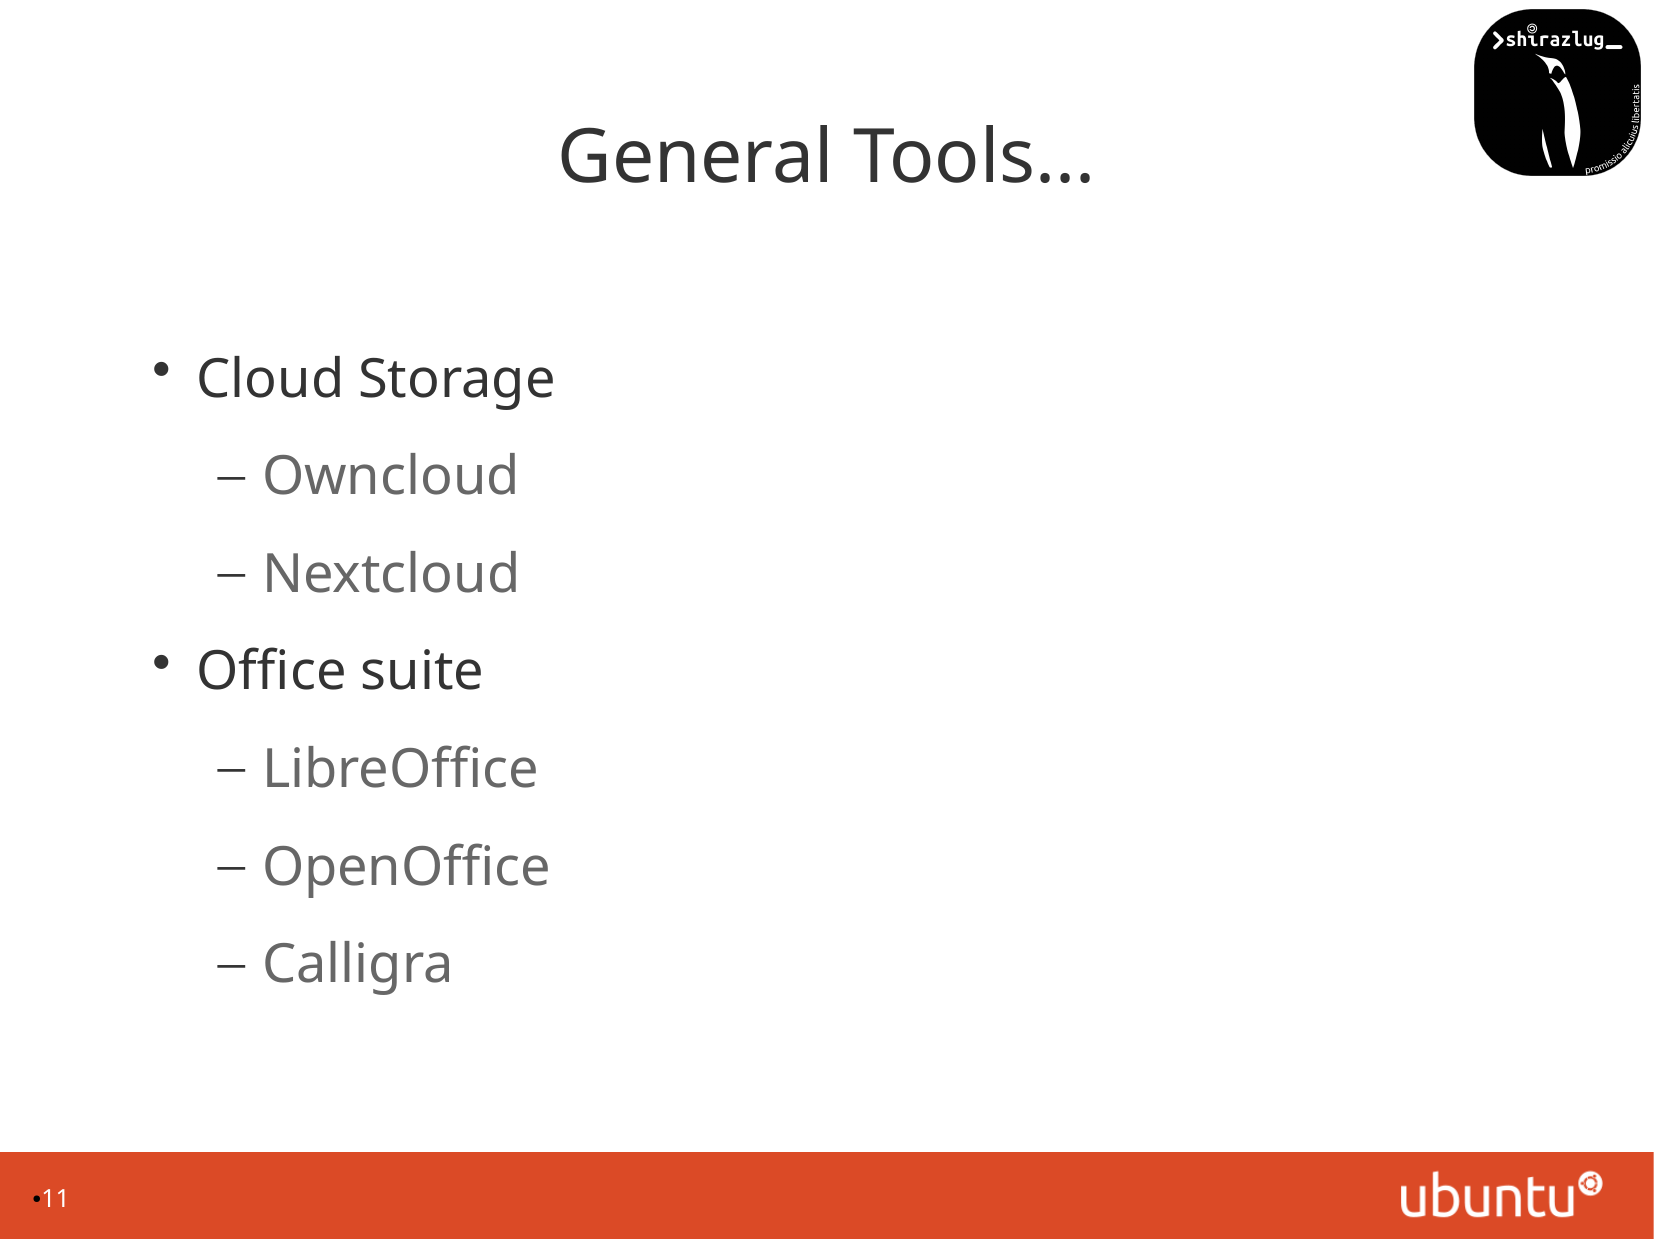

# General Tools...
Cloud Storage
Owncloud
Nextcloud
Office suite
LibreOffice
OpenOffice
Calligra